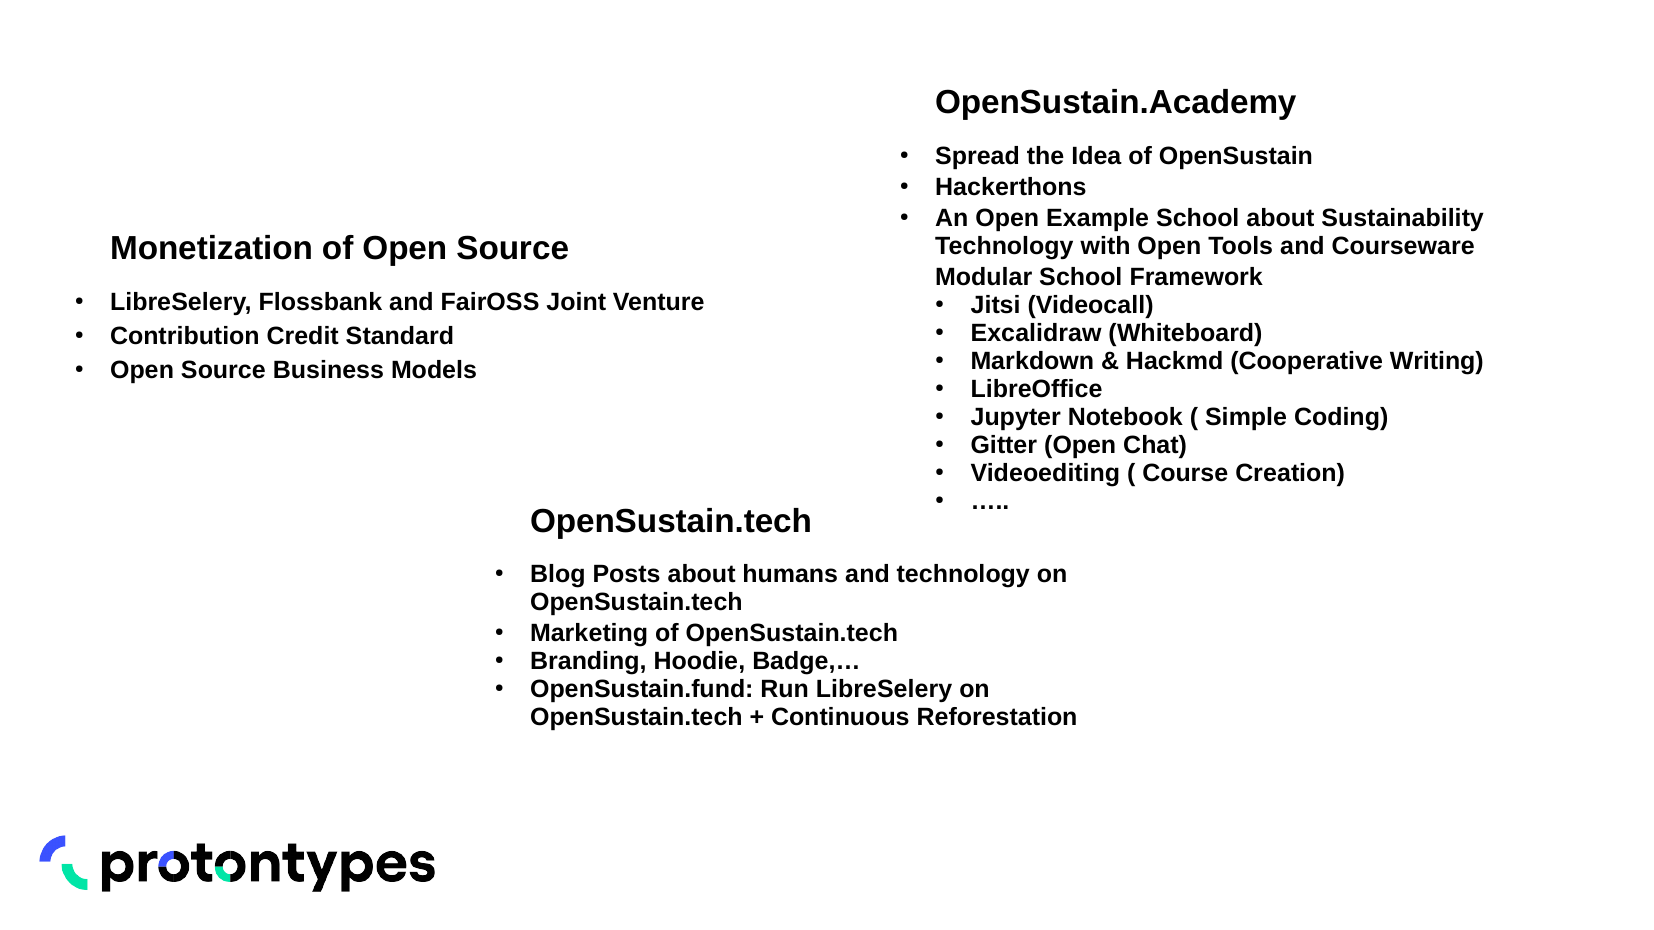

OpenSustain.Academy
Spread the Idea of OpenSustain
Hackerthons
An Open Example School about Sustainability Technology with Open Tools and Courseware
Modular School Framework
Jitsi (Videocall)
Excalidraw (Whiteboard)
Markdown & Hackmd (Cooperative Writing)
LibreOffice
Jupyter Notebook ( Simple Coding)
Gitter (Open Chat)
Videoediting ( Course Creation)
…..
Monetization of Open Source
LibreSelery, Flossbank and FairOSS Joint Venture
Contribution Credit Standard
Open Source Business Models
OpenSustain.tech
Blog Posts about humans and technology on OpenSustain.tech
Marketing of OpenSustain.tech
Branding, Hoodie, Badge,…
OpenSustain.fund: Run LibreSelery on OpenSustain.tech + Continuous Reforestation